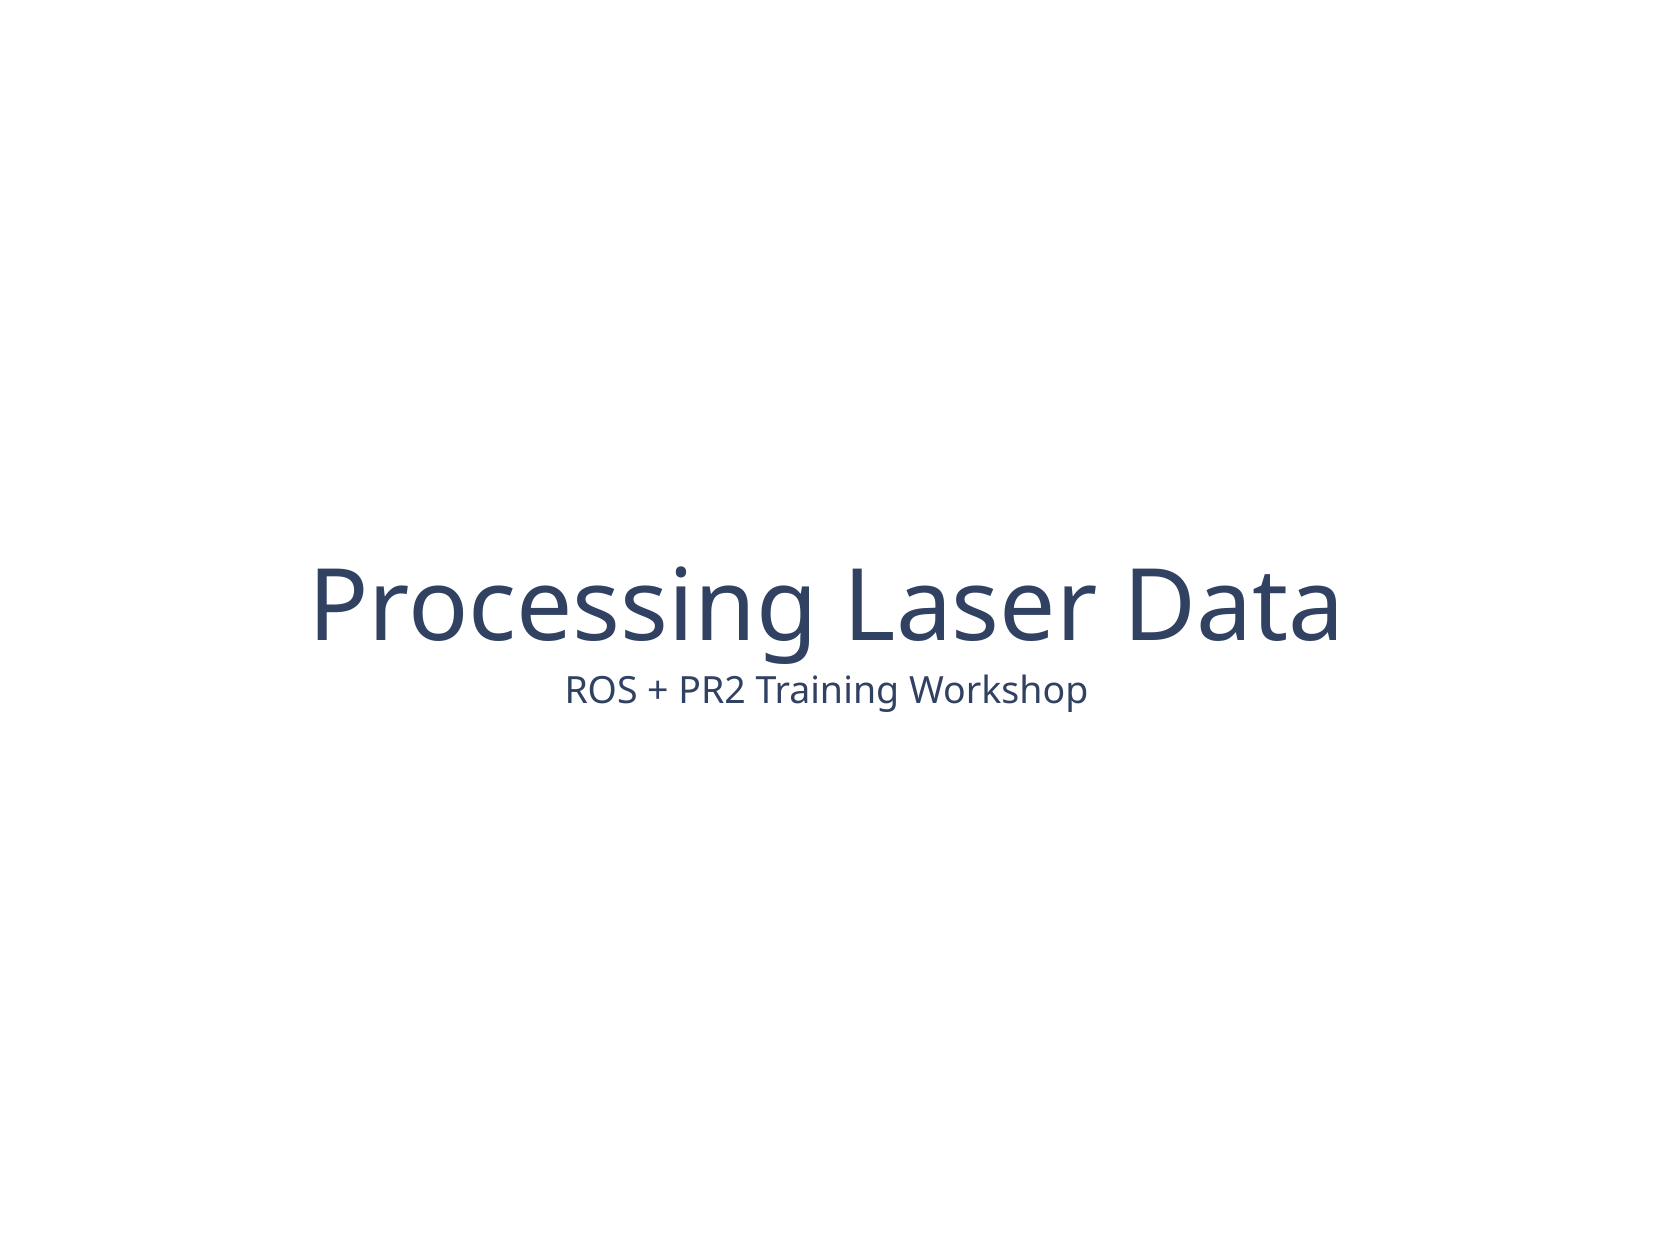

Processing Laser Data
ROS + PR2 Training Workshop